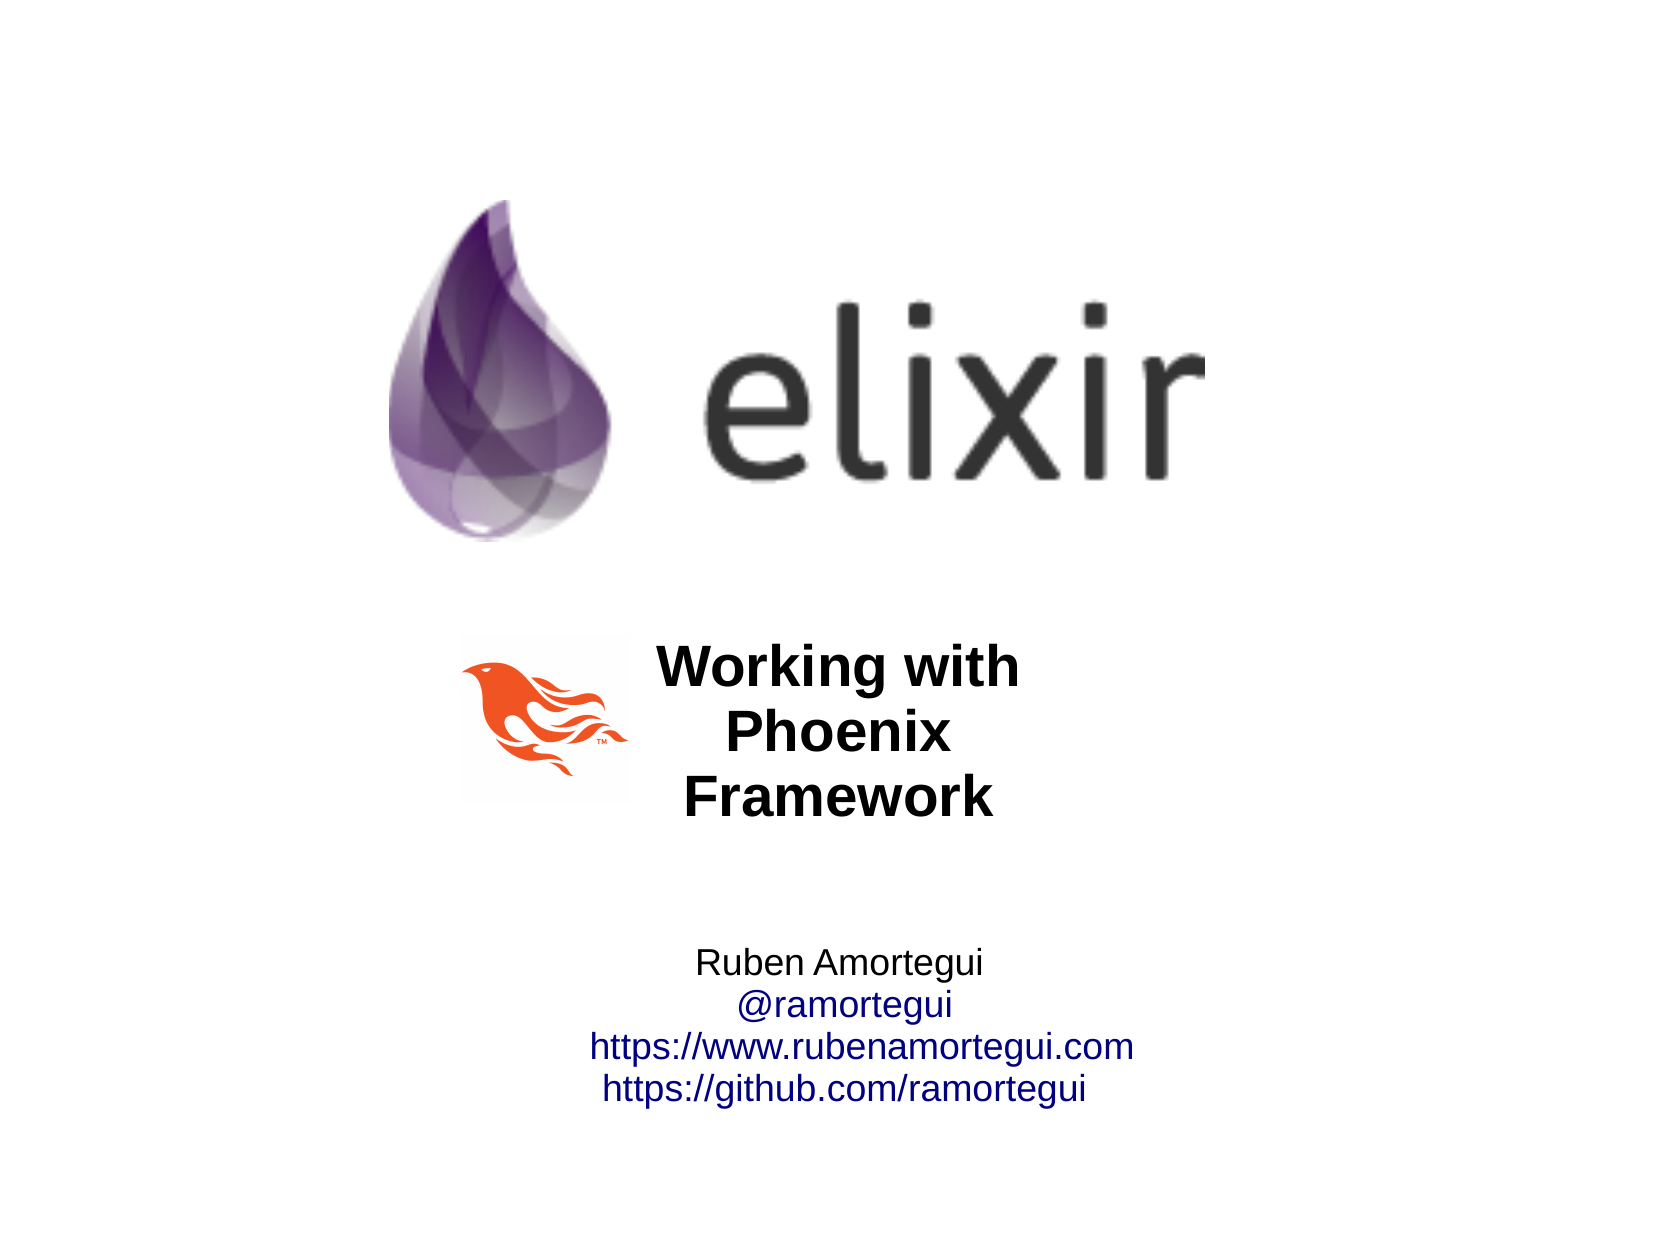

Working with Phoenix Framework
Ruben Amortegui
@ramortegui
https://www.rubenamortegui.com
https://github.com/ramortegui